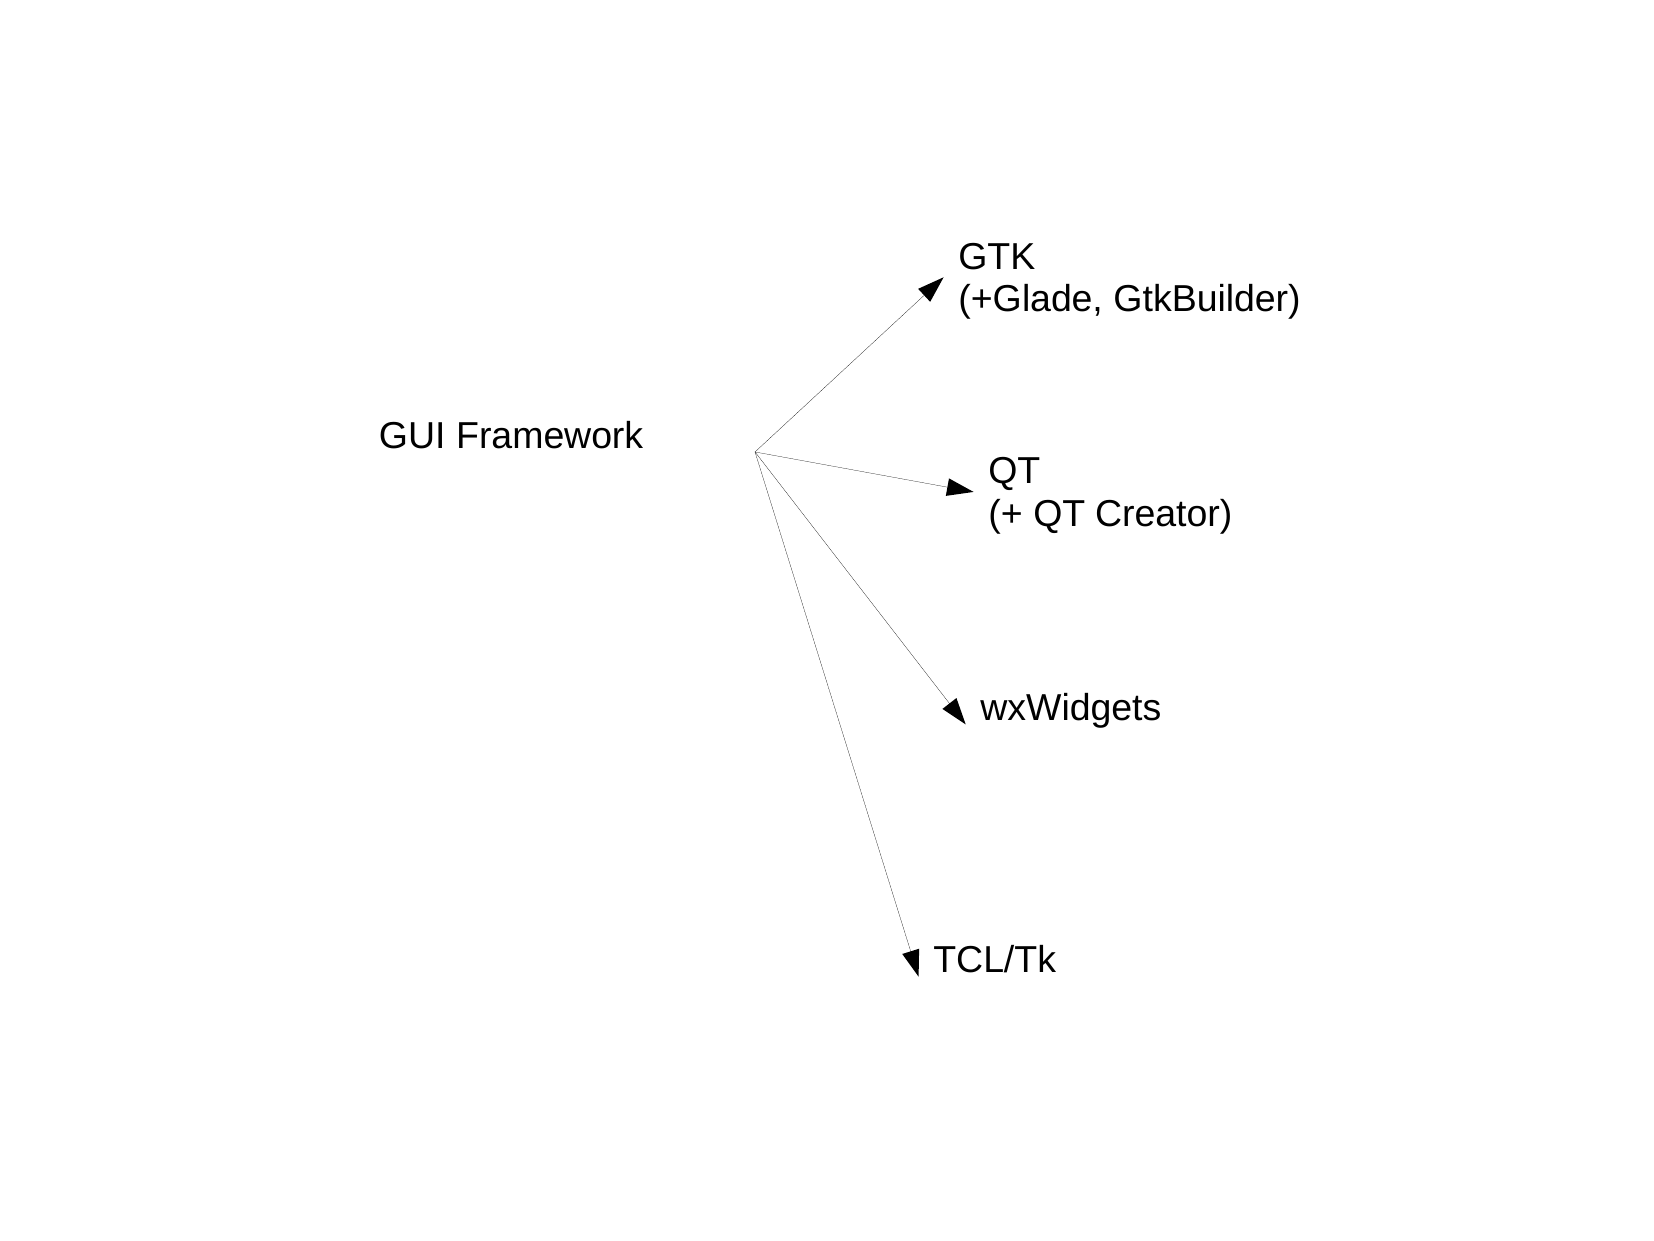

GTK
(+Glade, GtkBuilder)
GUI Framework
QT
(+ QT Creator)
wxWidgets
TCL/Tk